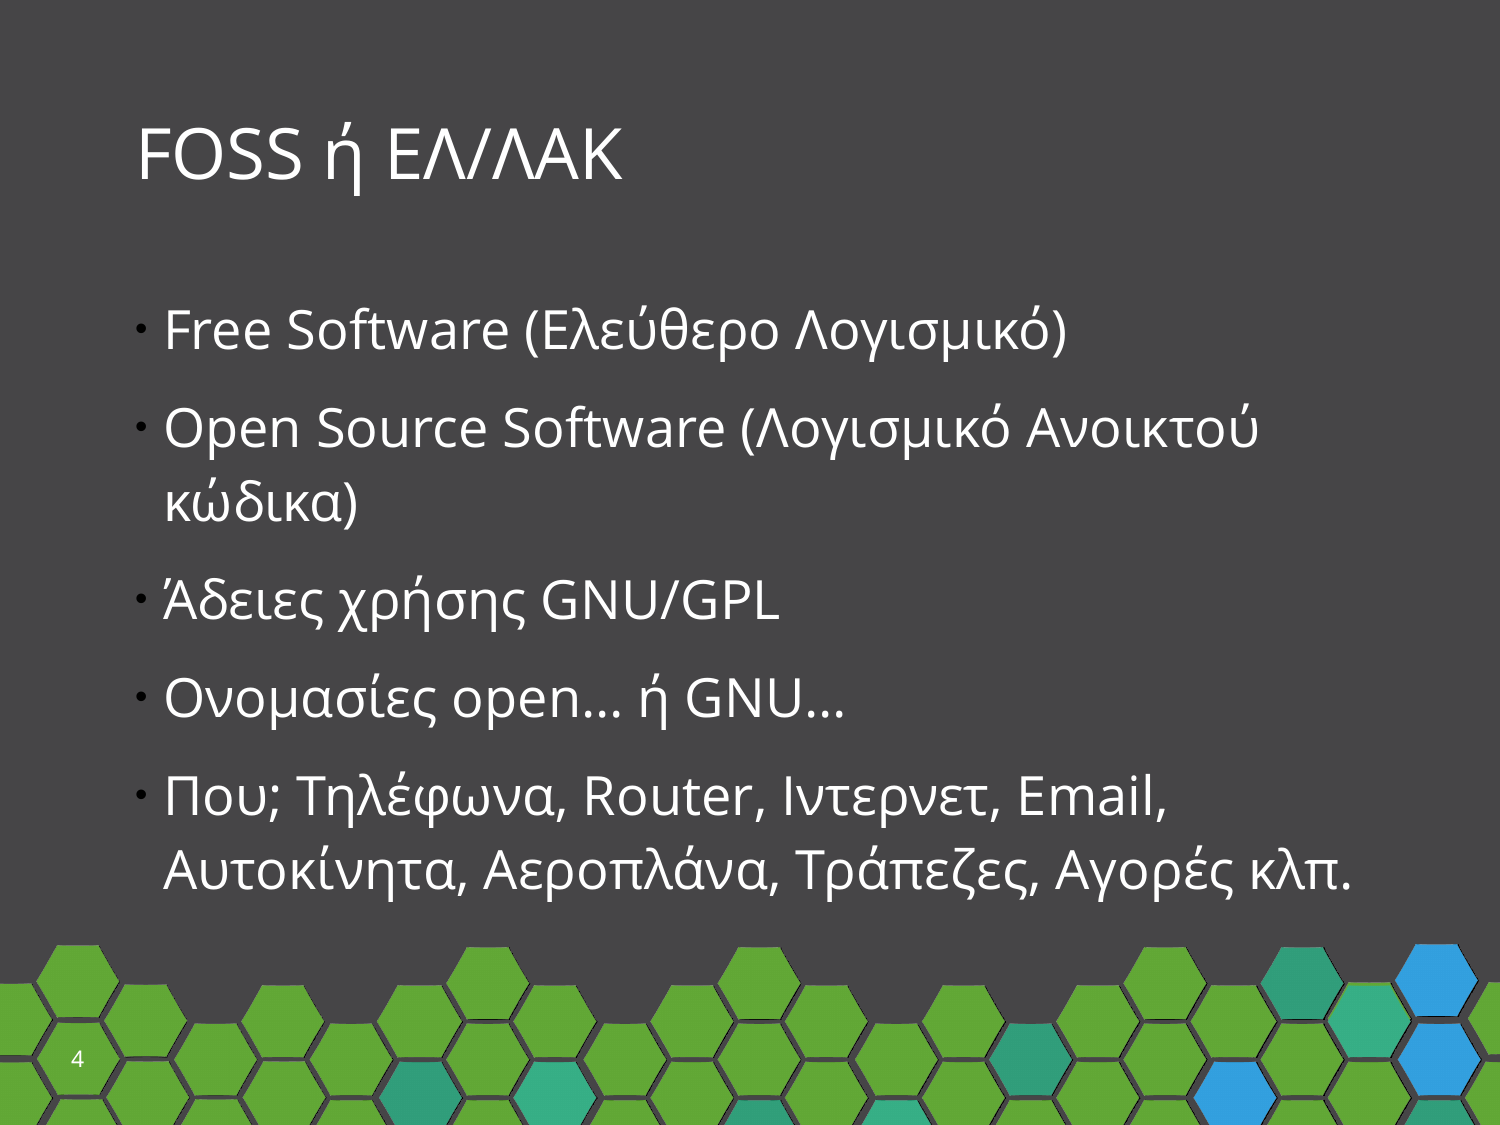

# FOSS ή ΕΛ/ΛΑΚ
Free Software (Ελεύθερο Λογισμικό)
Open Source Software (Λογισμικό Ανοικτού κώδικα)
Άδειες χρήσης GNU/GPL
Ονομασίες open… ή GNU…
Που; Τηλέφωνα, Router, Ιντερνετ, Email, Αυτοκίνητα, Αεροπλάνα, Τράπεζες, Αγορές κλπ.